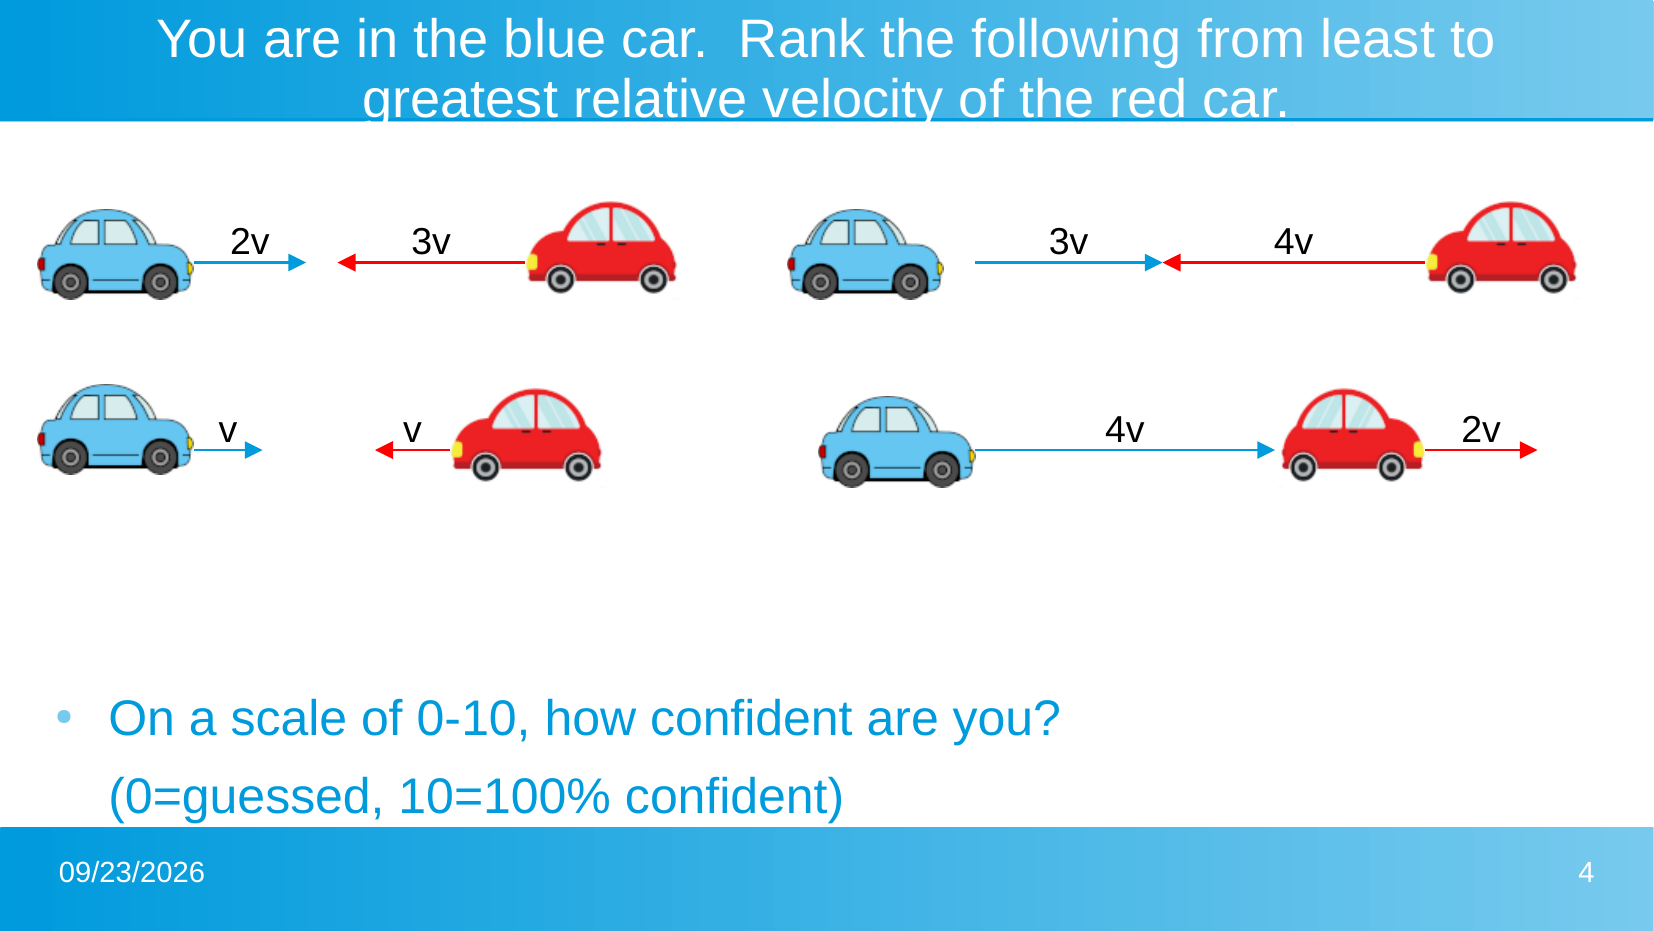

# You are in the blue car. Rank the following from least to greatest relative velocity of the red car.
2v
3v
3v
4v
v
v
4v
2v
On a scale of 0-10, how confident are you?
(0=guessed, 10=100% confident)
4